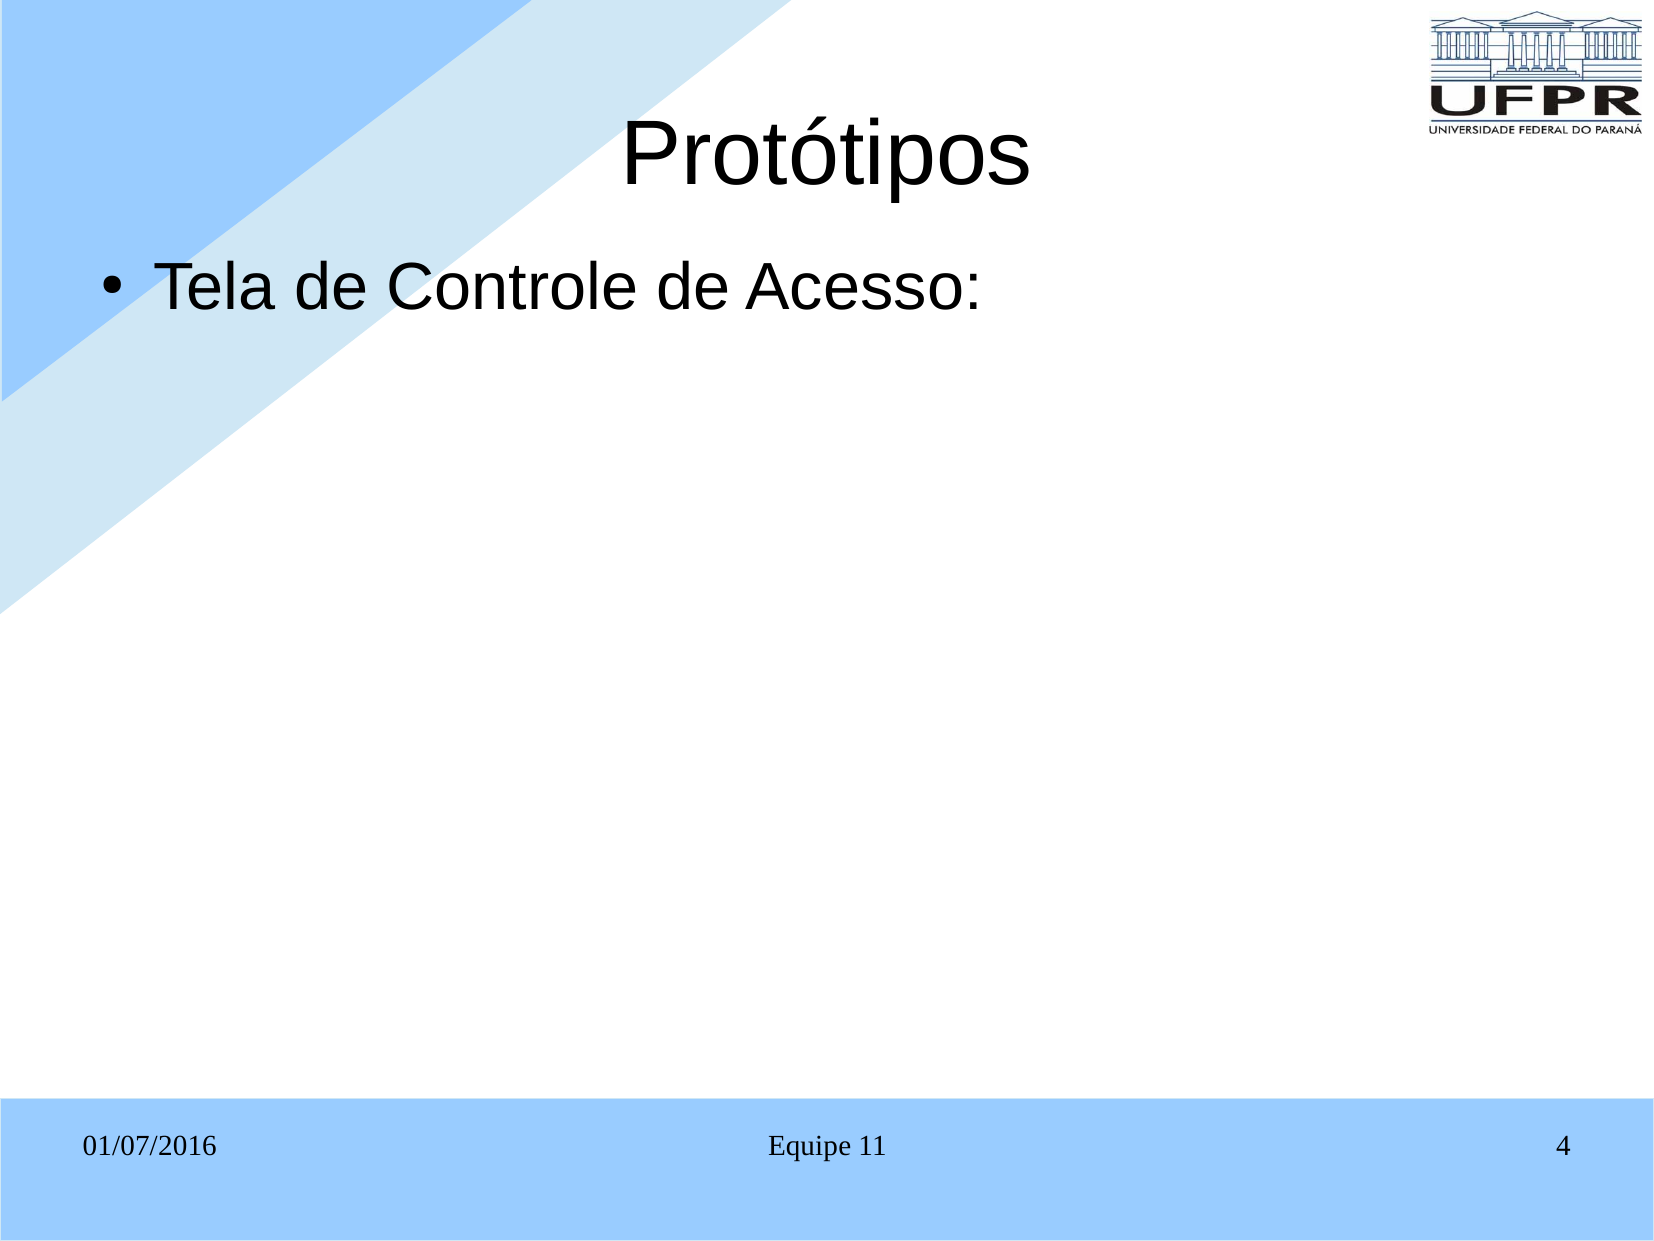

# Protótipos
Tela de Controle de Acesso:
4